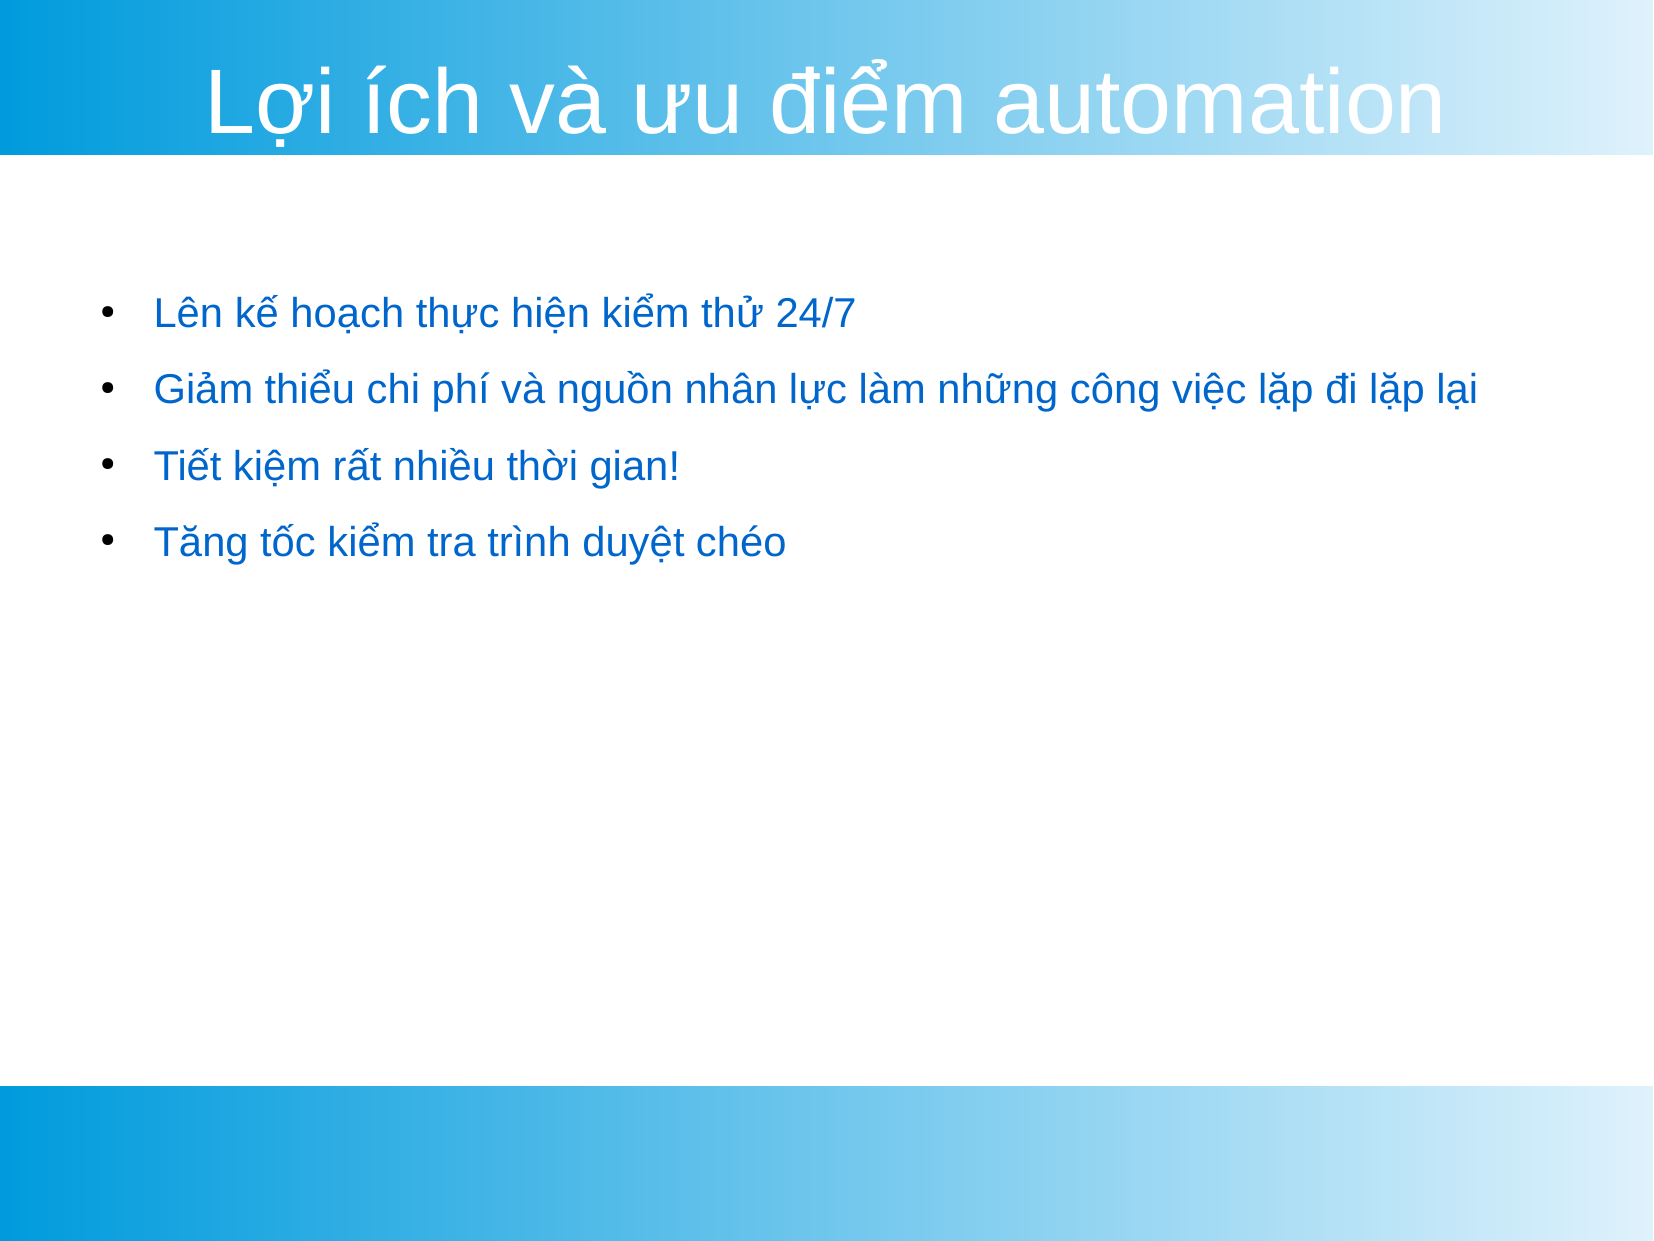

# Lợi ích và ưu điểm automation
Lên kế hoạch thực hiện kiểm thử 24/7
Giảm thiểu chi phí và nguồn nhân lực làm những công việc lặp đi lặp lại
Tiết kiệm rất nhiều thời gian!
Tăng tốc kiểm tra trình duyệt chéo